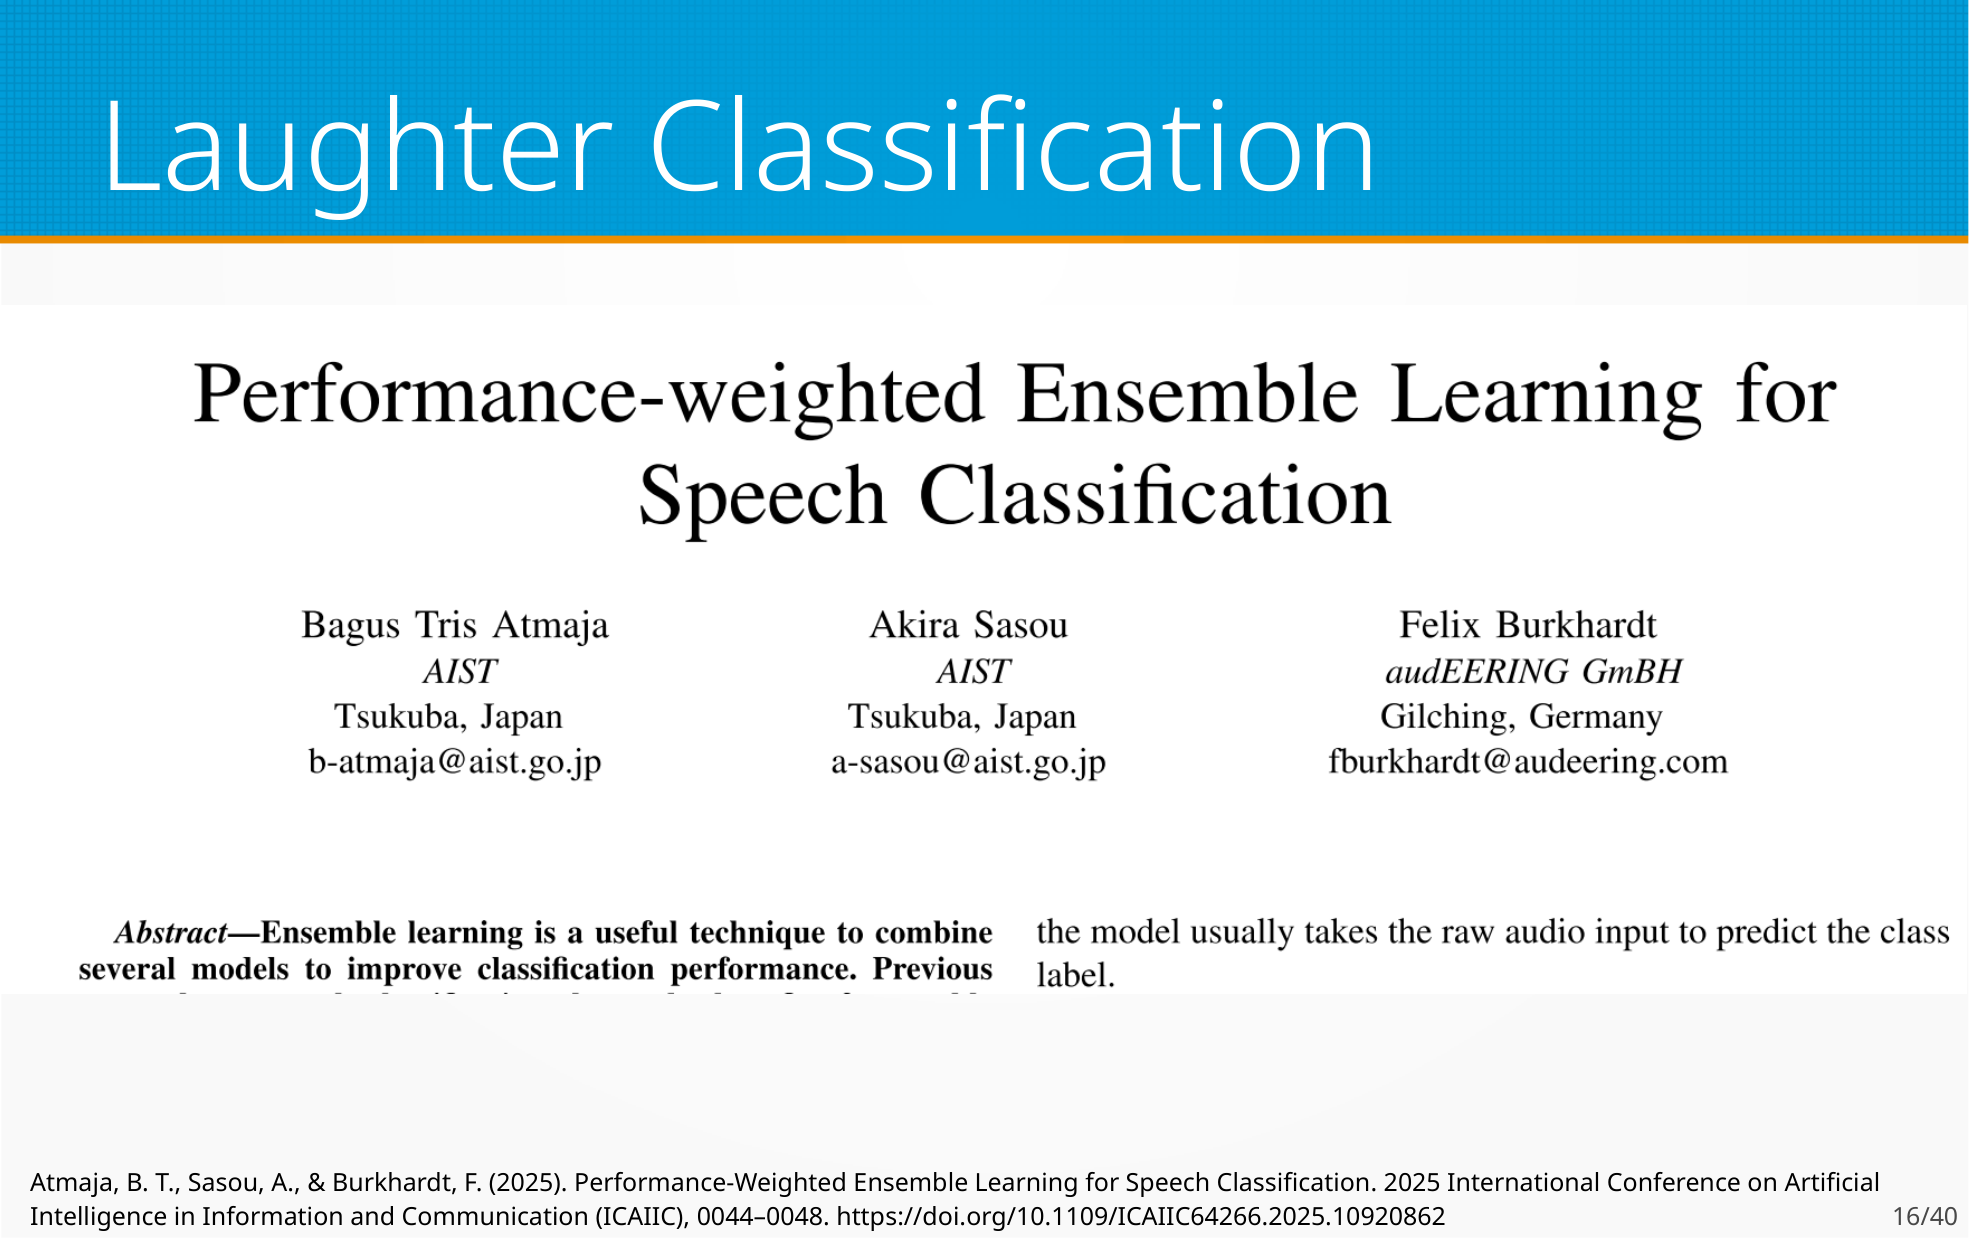

# Laughter Classification
16
Atmaja, B. T., Sasou, A., & Burkhardt, F. (2025). Performance-Weighted Ensemble Learning for Speech Classification. 2025 International Conference on Artificial Intelligence in Information and Communication (ICAIIC), 0044–0048. https://doi.org/10.1109/ICAIIC64266.2025.10920862